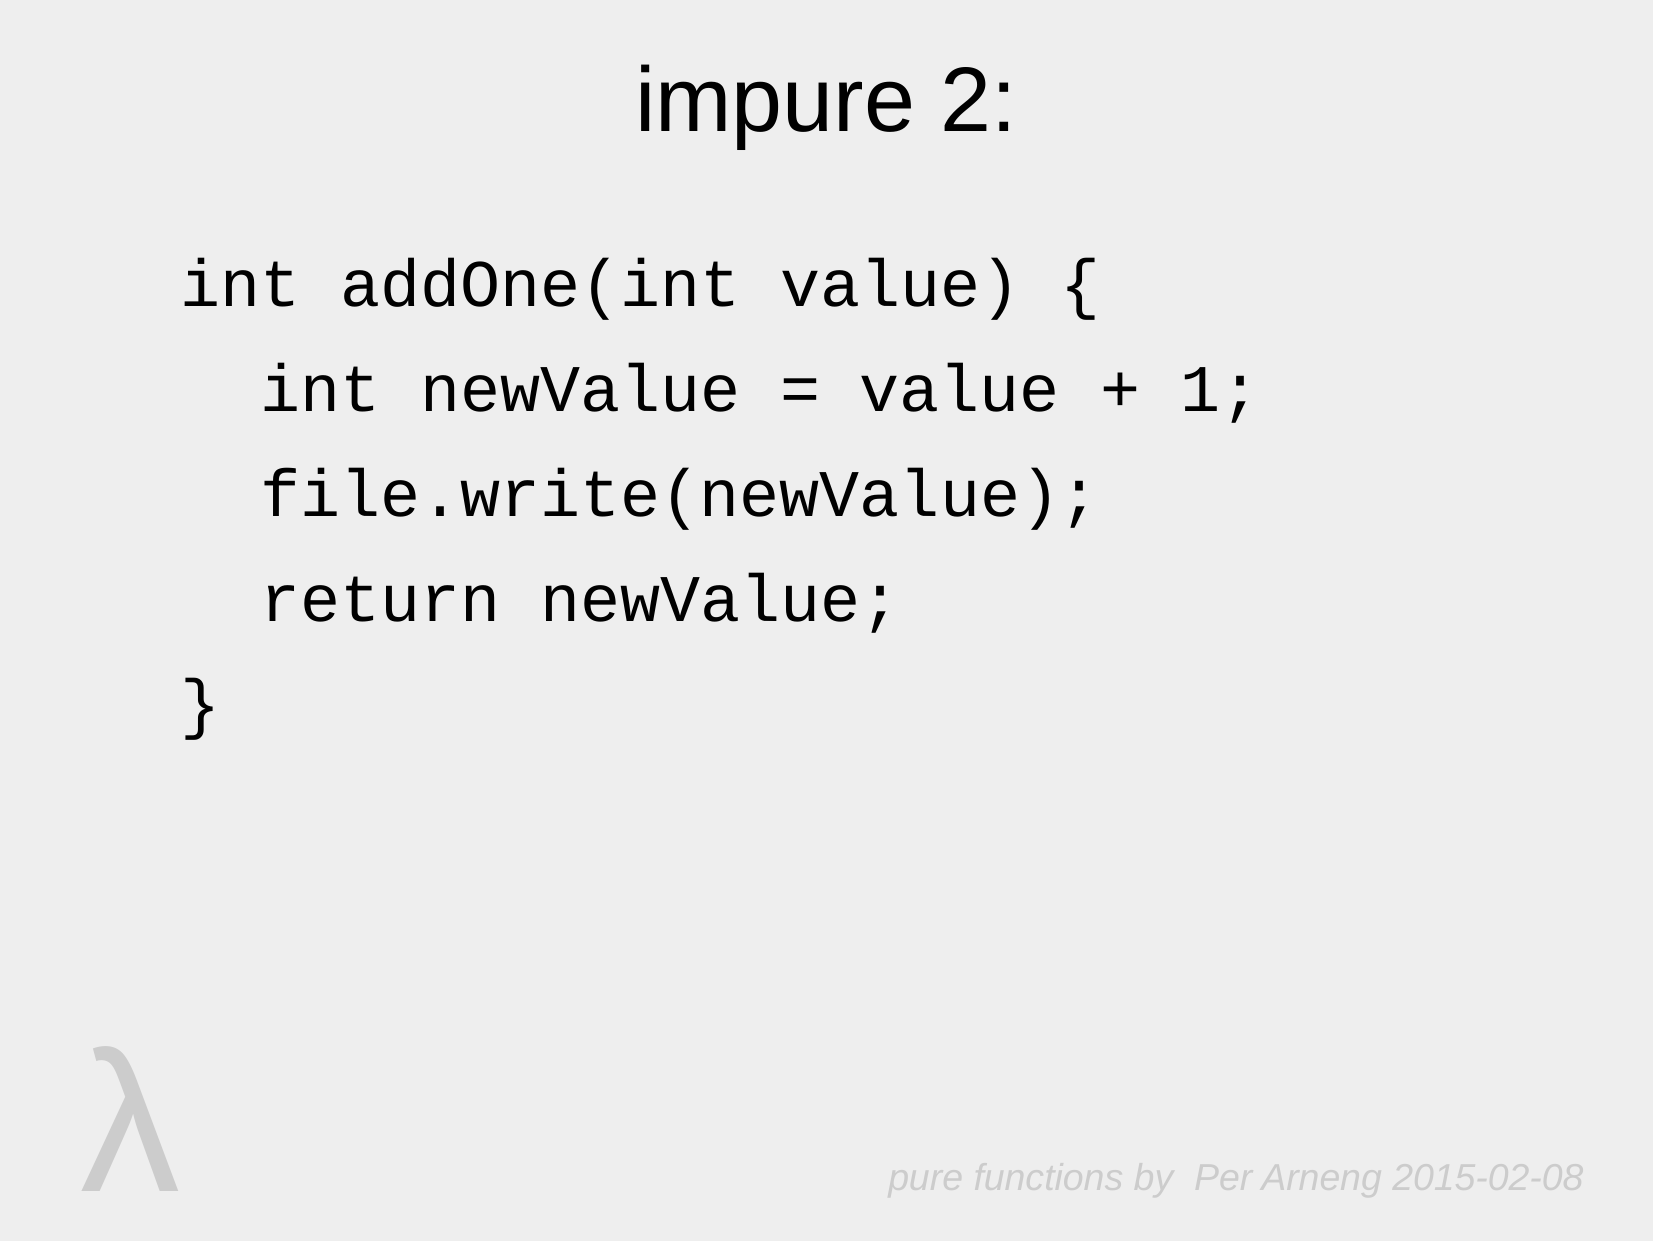

# impure 2:
int addOne(int value) {
 int newValue = value + 1;
 file.write(newValue);
 return newValue;
}